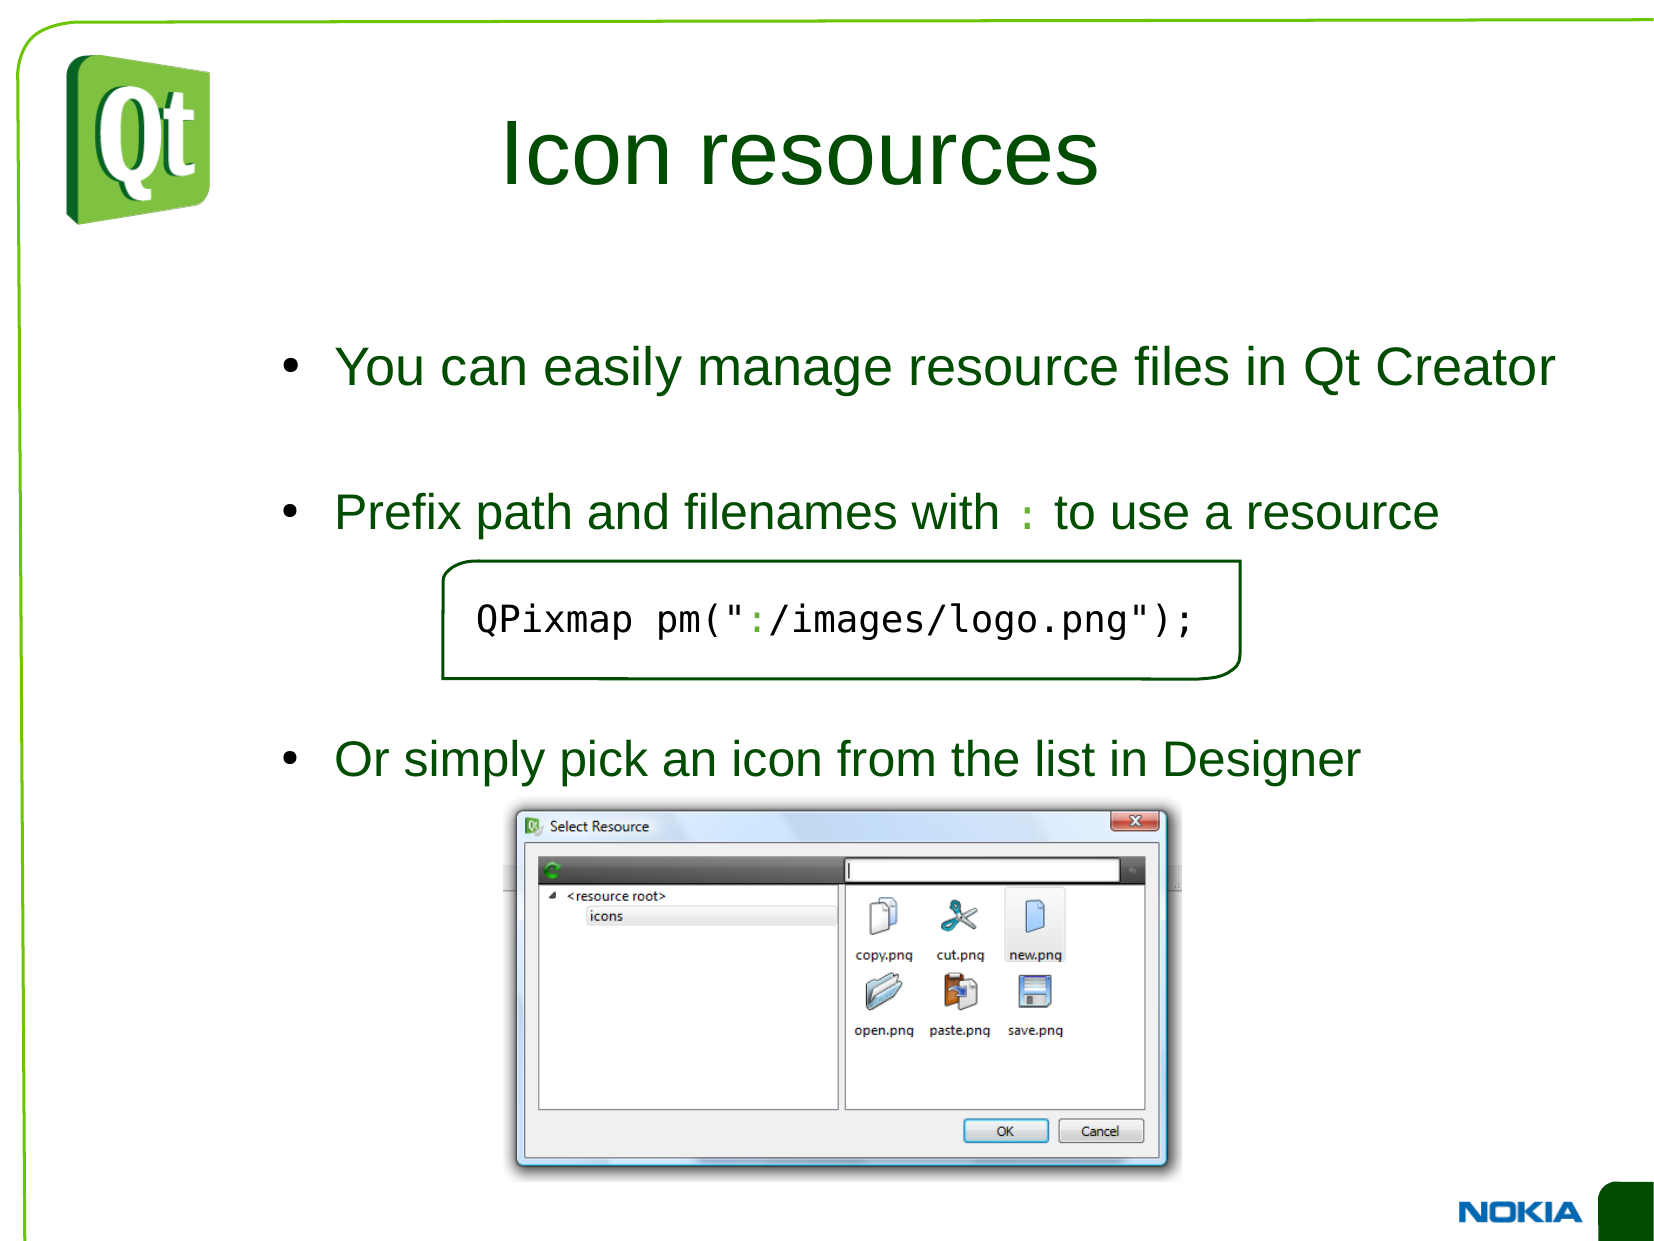

# Icon resources
You can easily manage resource files in Qt Creator
Prefix path and filenames with : to use a resource
Or simply pick an icon from the list in Designer
QPixmap pm(":/images/logo.png");